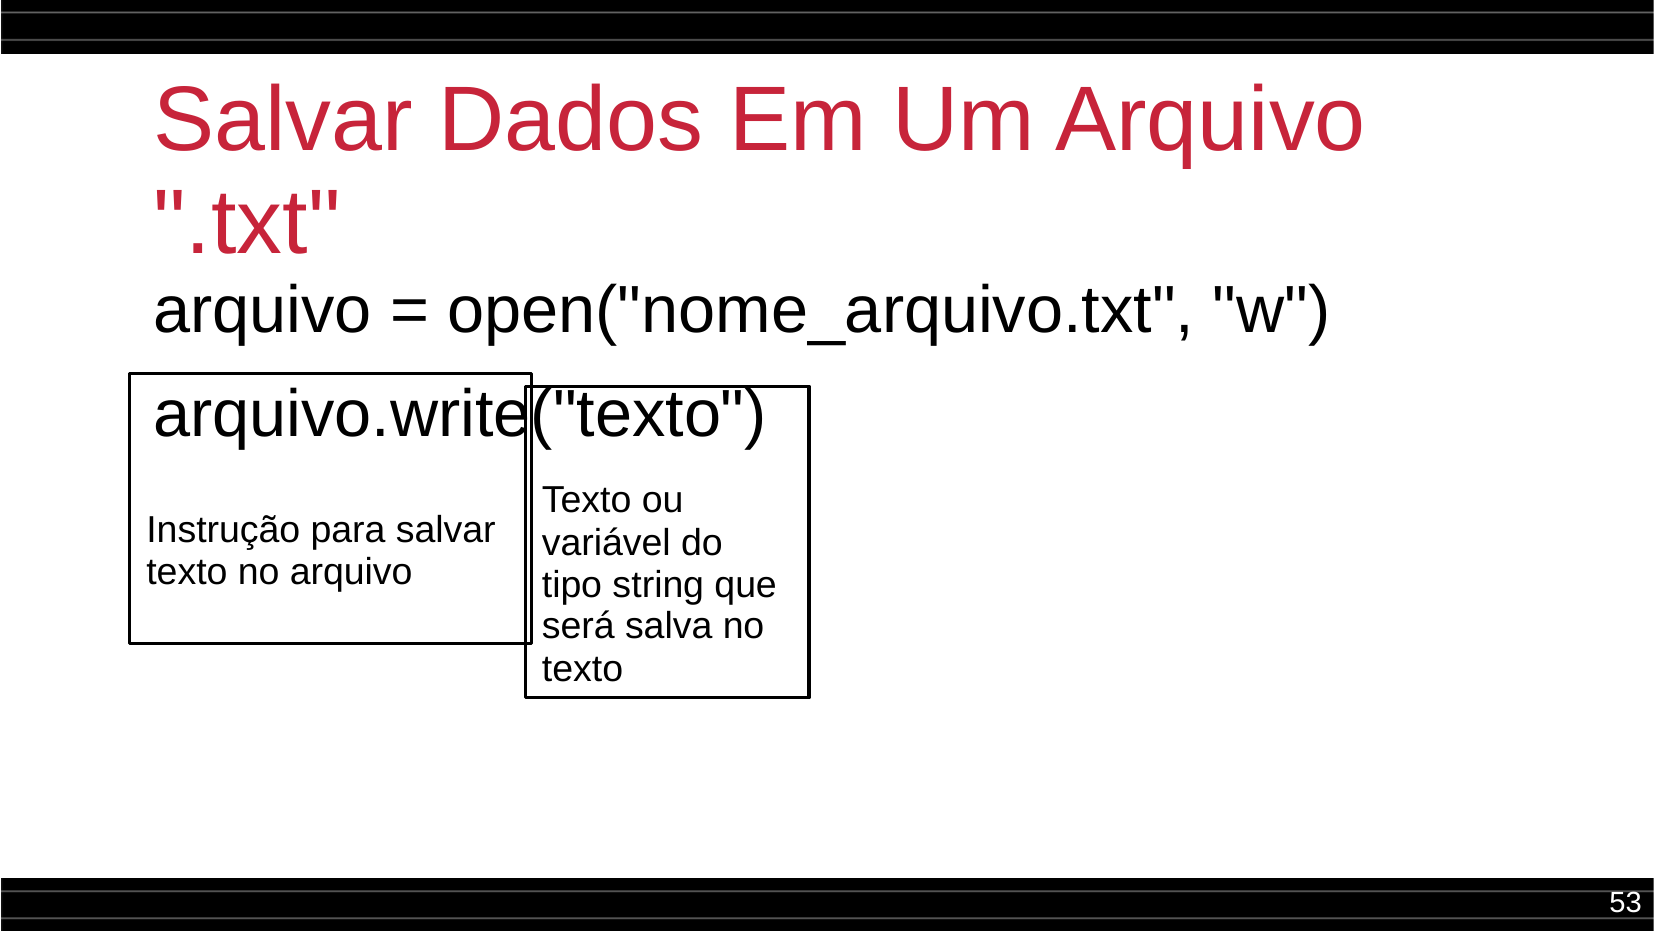

# Salvar Dados Em Um Arquivo ".txt"
arquivo = open("nome_arquivo.txt", "w")
arquivo.write("texto")
Instrução para salvar texto no arquivo
Texto ou variável do tipo string que será salva no texto